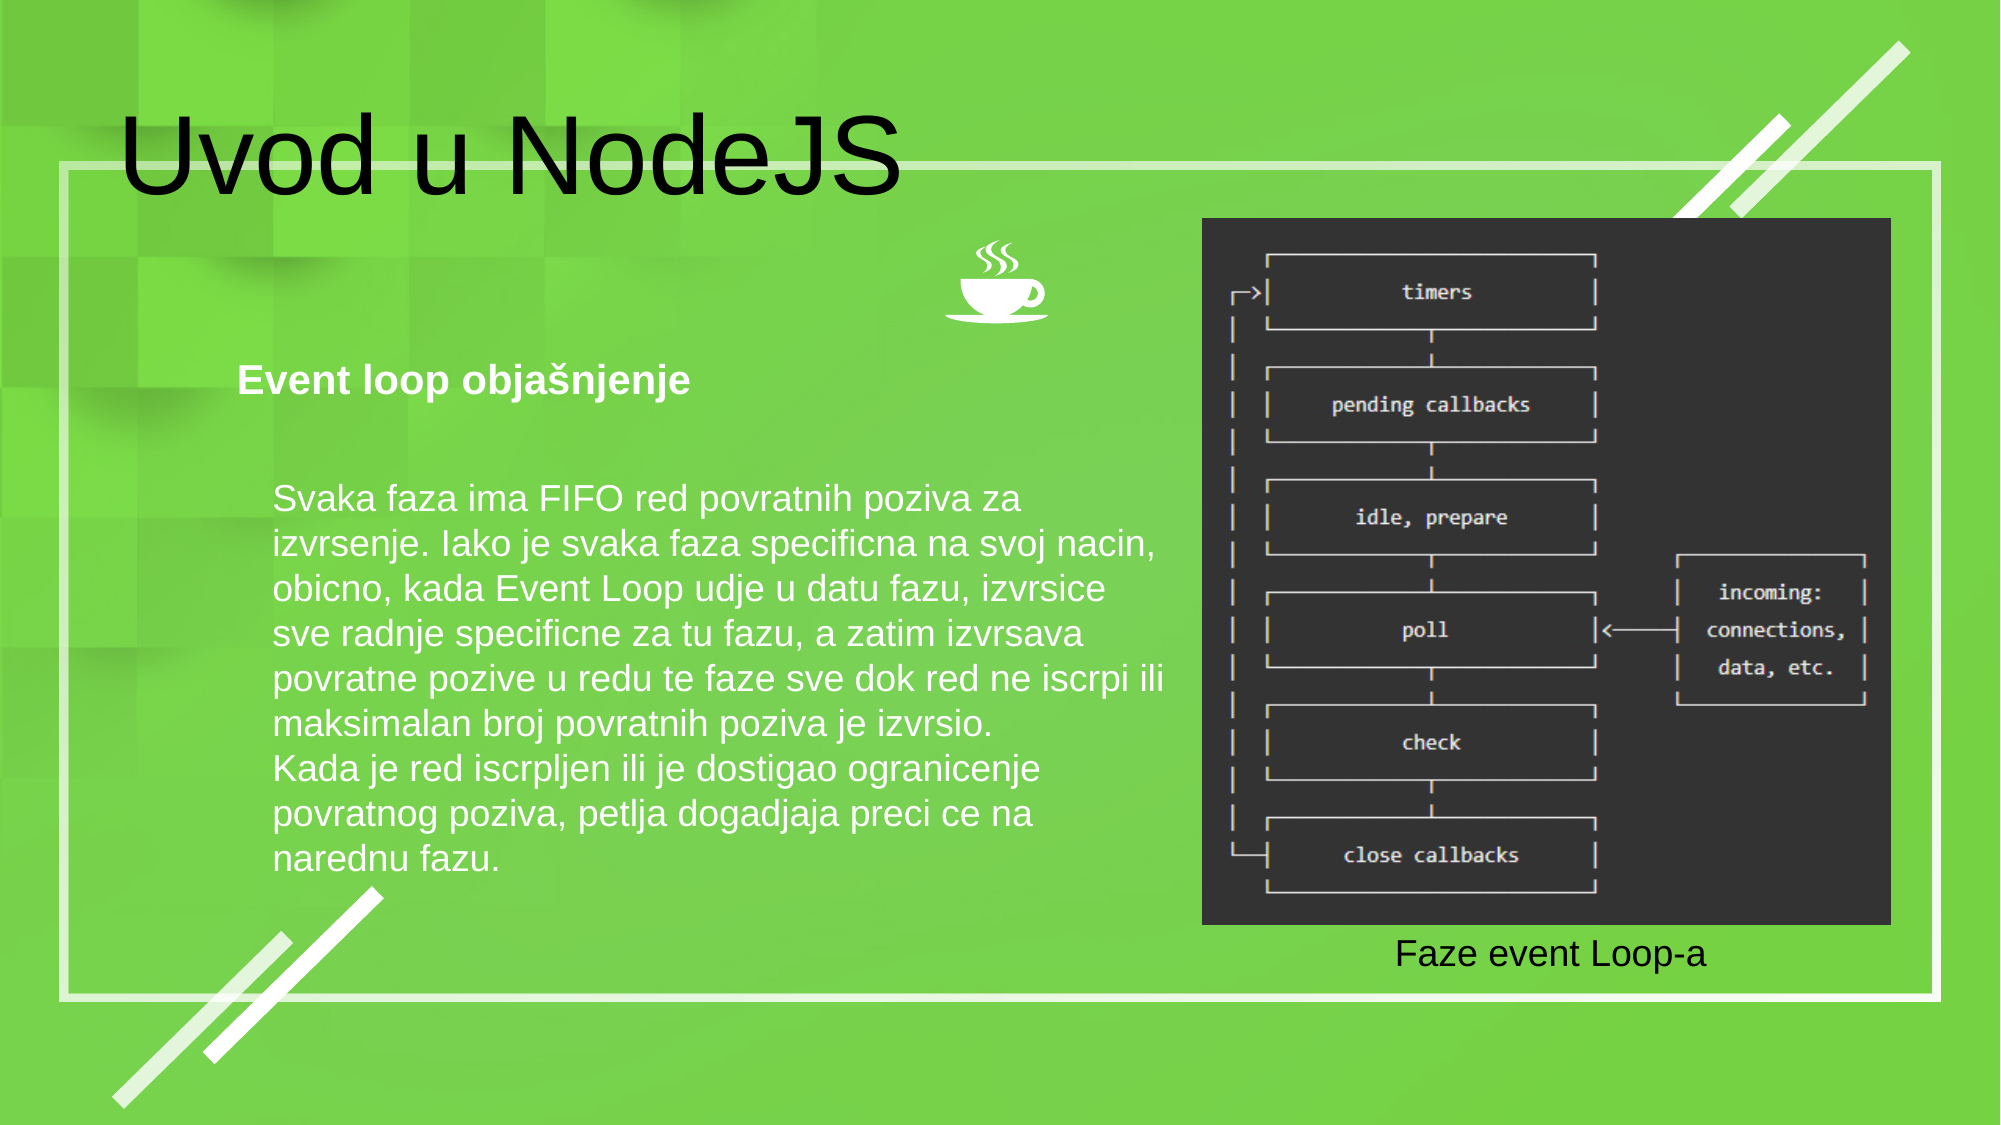

Uvod u NodeJS
Event loop objašnjenje
Svaka faza ima FIFO red povratnih poziva za izvrsenje. Iako je svaka faza specificna na svoj nacin, obicno, kada Event Loop udje u datu fazu, izvrsice sve radnje specificne za tu fazu, a zatim izvrsava povratne pozive u redu te faze sve dok red ne iscrpi ili maksimalan broj povratnih poziva je izvrsio.
Kada je red iscrpljen ili je dostigao ogranicenje povratnog poziva, petlja dogadjaja preci ce na narednu fazu.
Faze event Loop-a